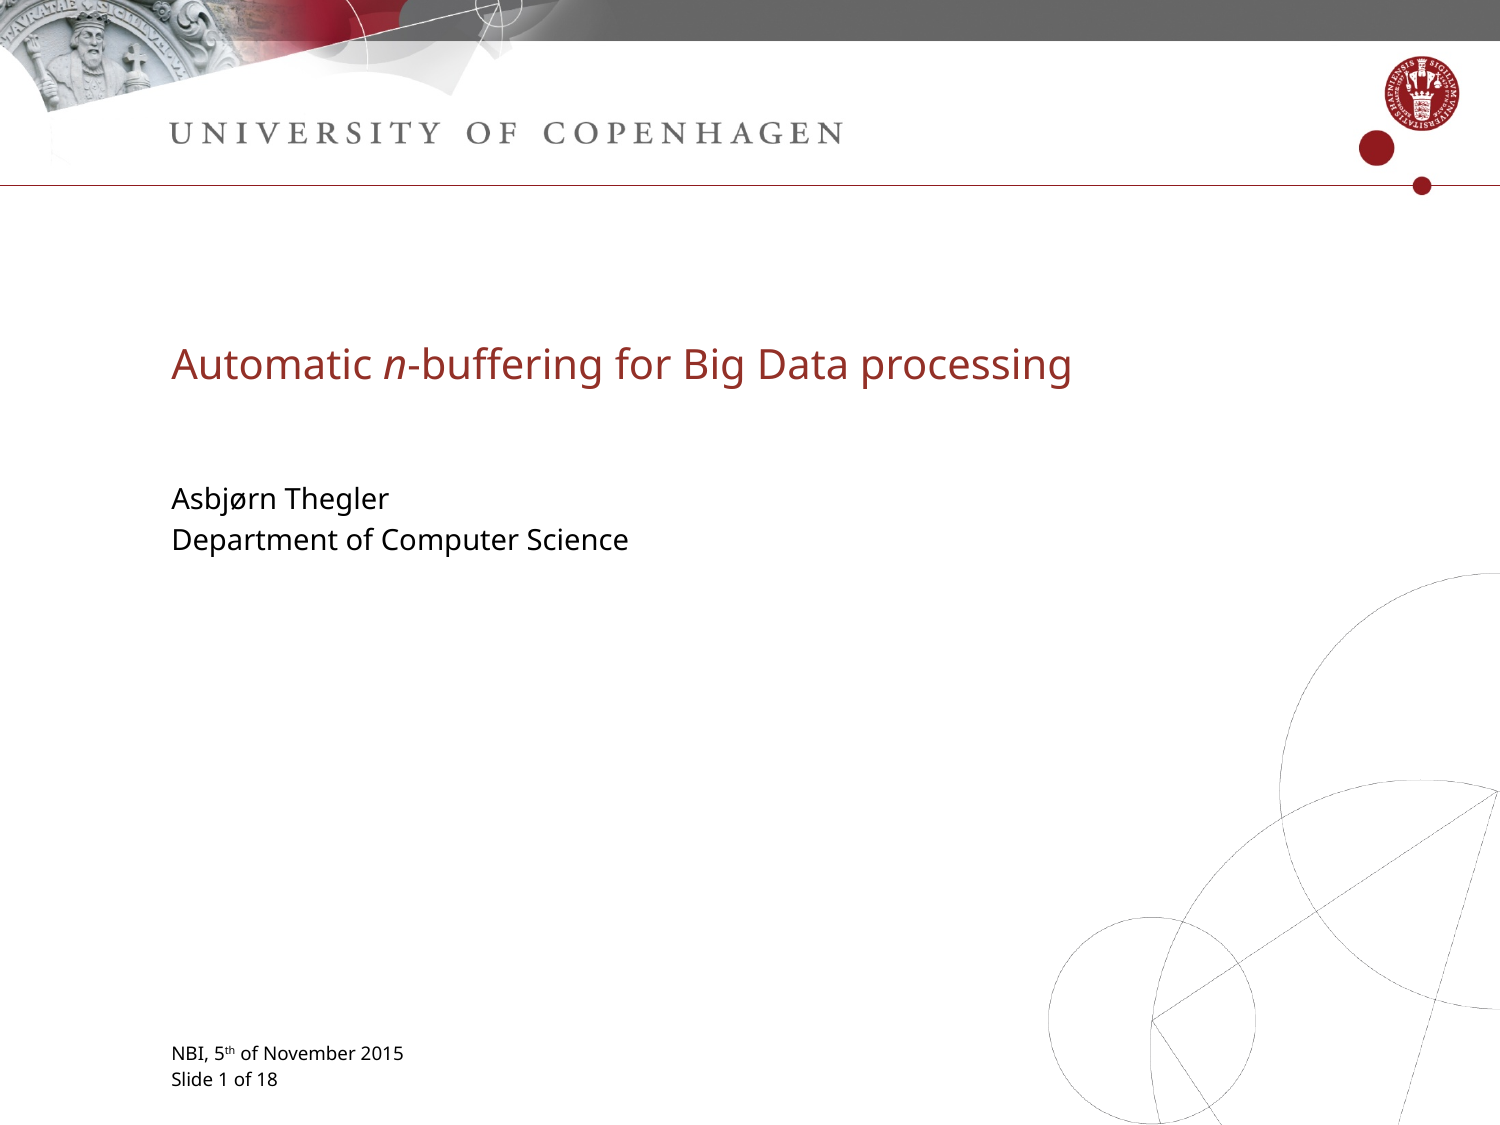

# Automatic n-buffering for Big Data processing
Asbjørn Thegler
Department of Computer Science
NBI, 5th of November 2015
Slide of 18